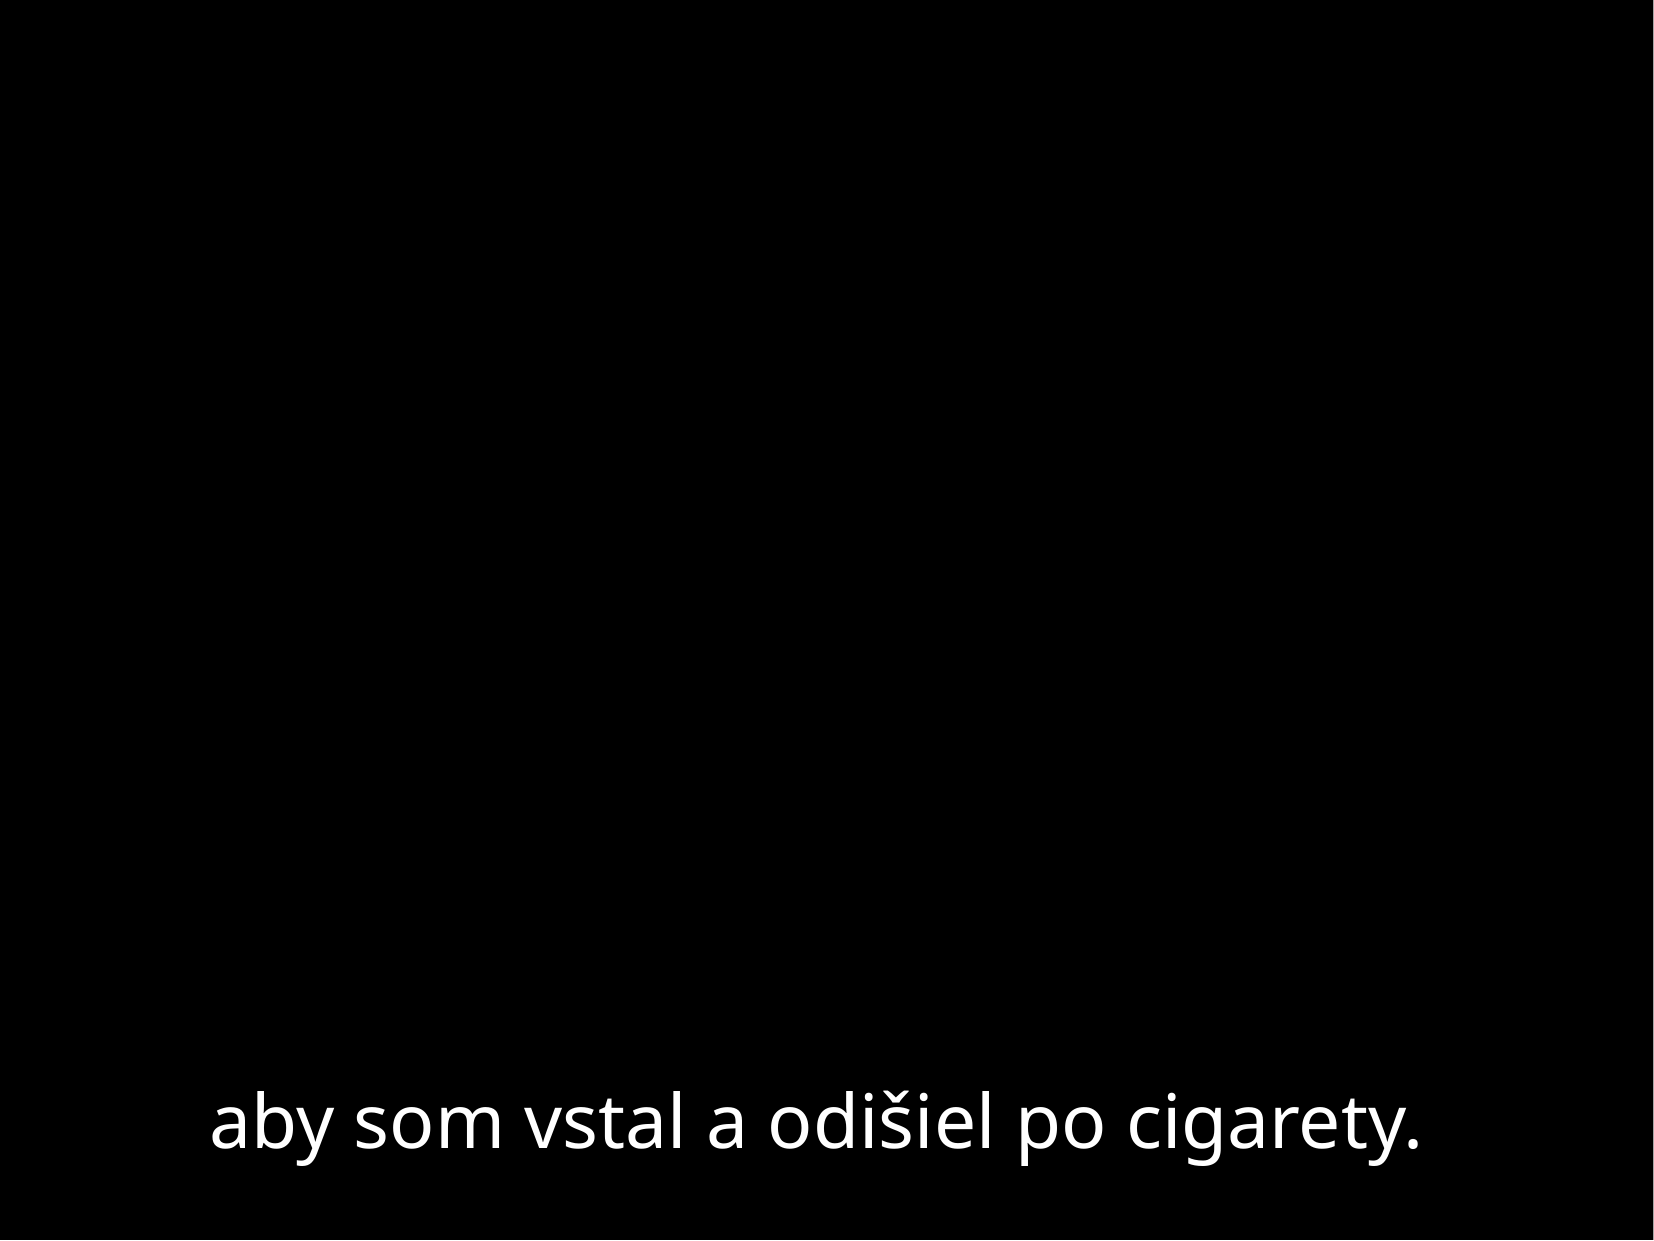

# aby som vstal a odišiel po cigarety.